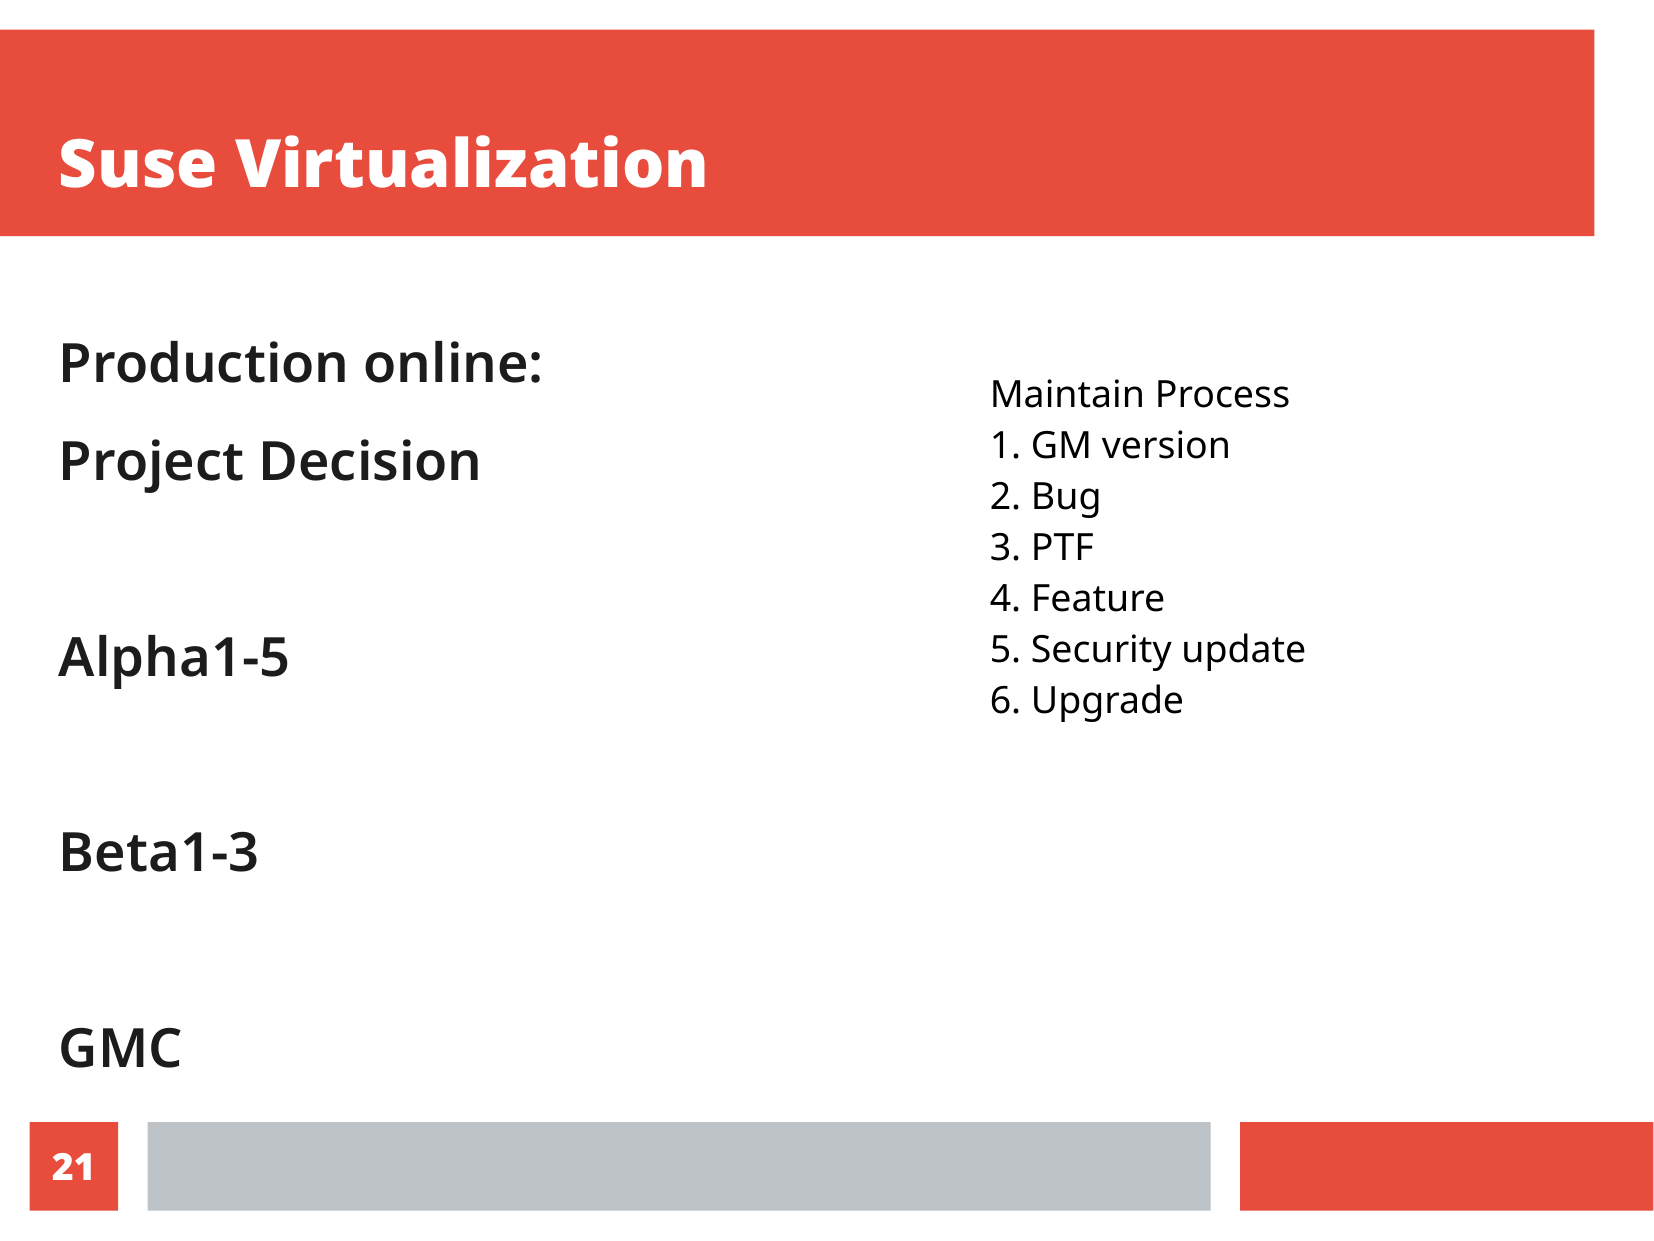

# Suse Virtualization
Production online:
Project Decision
Alpha1-5
Beta1-3
GMC
Maintain Process
1. GM version
2. Bug
3. PTF
4. Feature
5. Security update
6. Upgrade
21